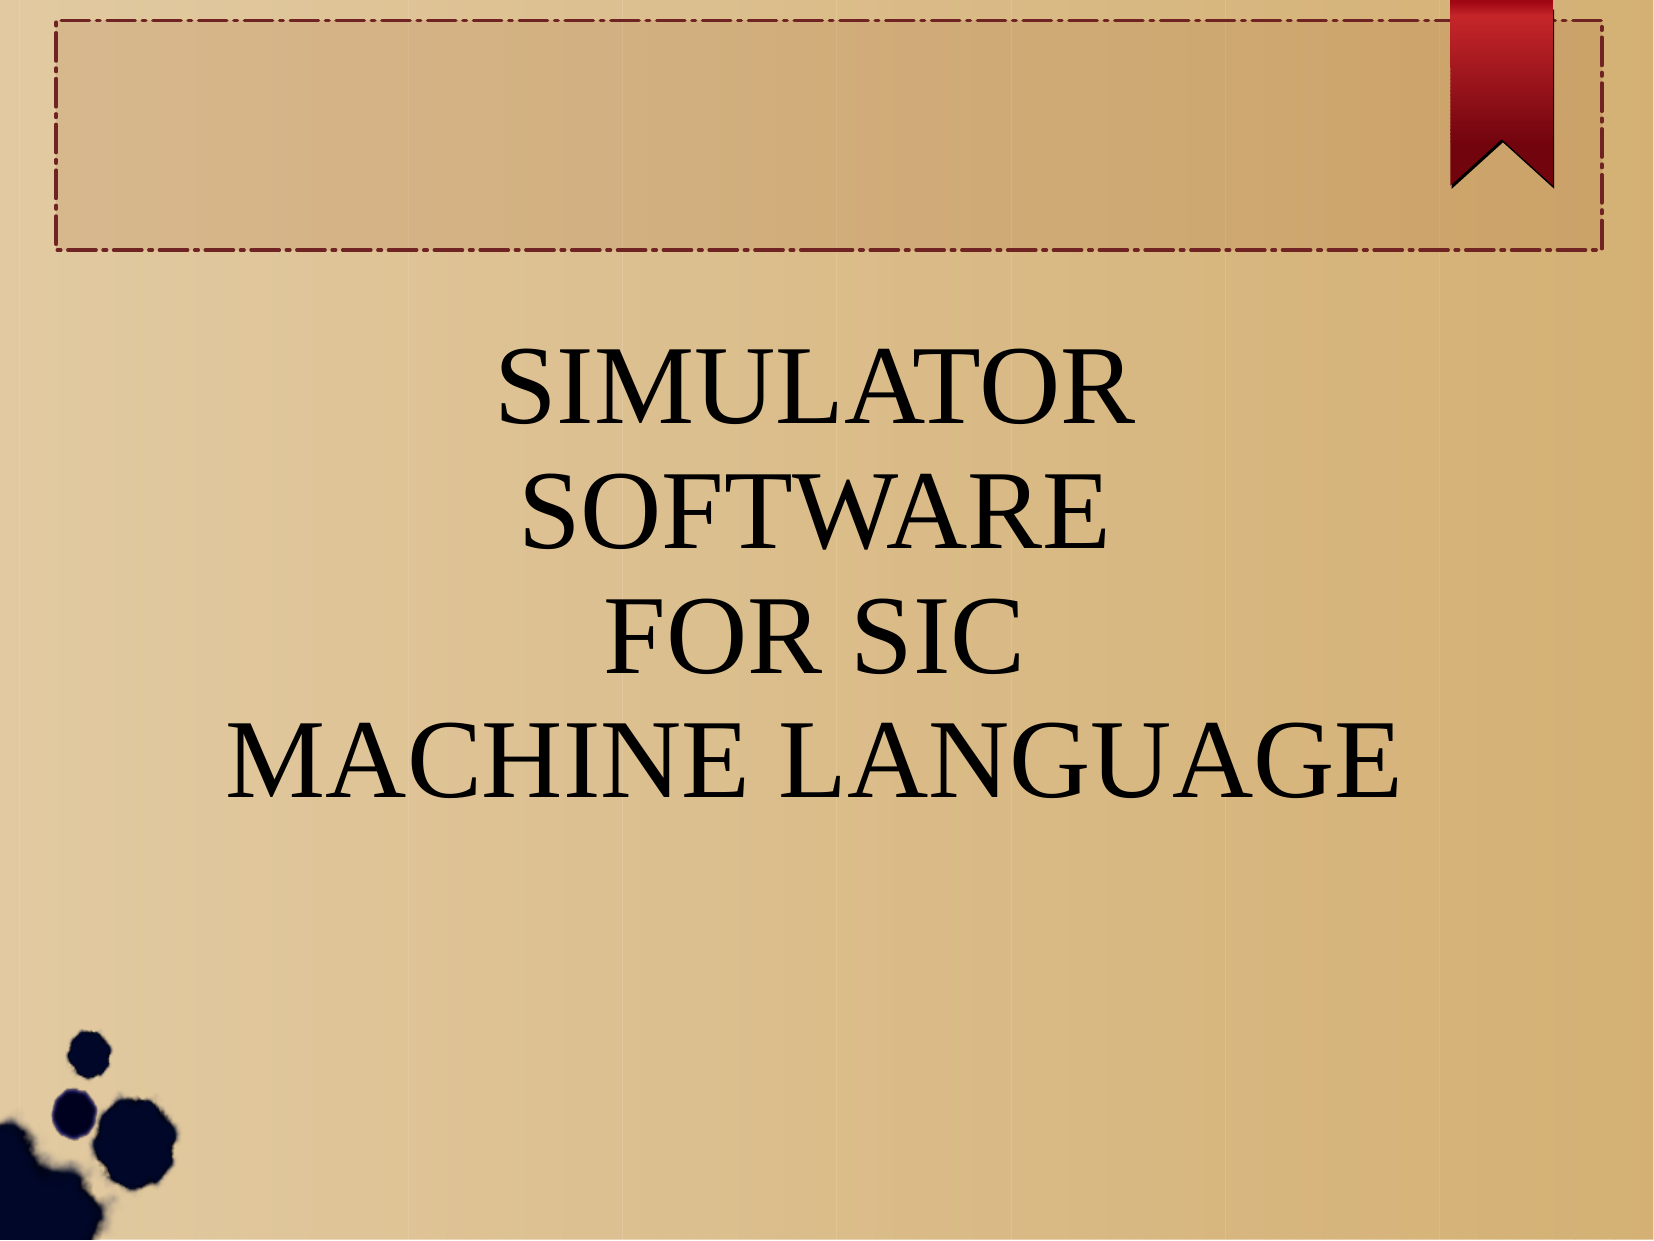

# SIMULATOR SOFTWARE FOR SIC MACHINE LANGUAGE